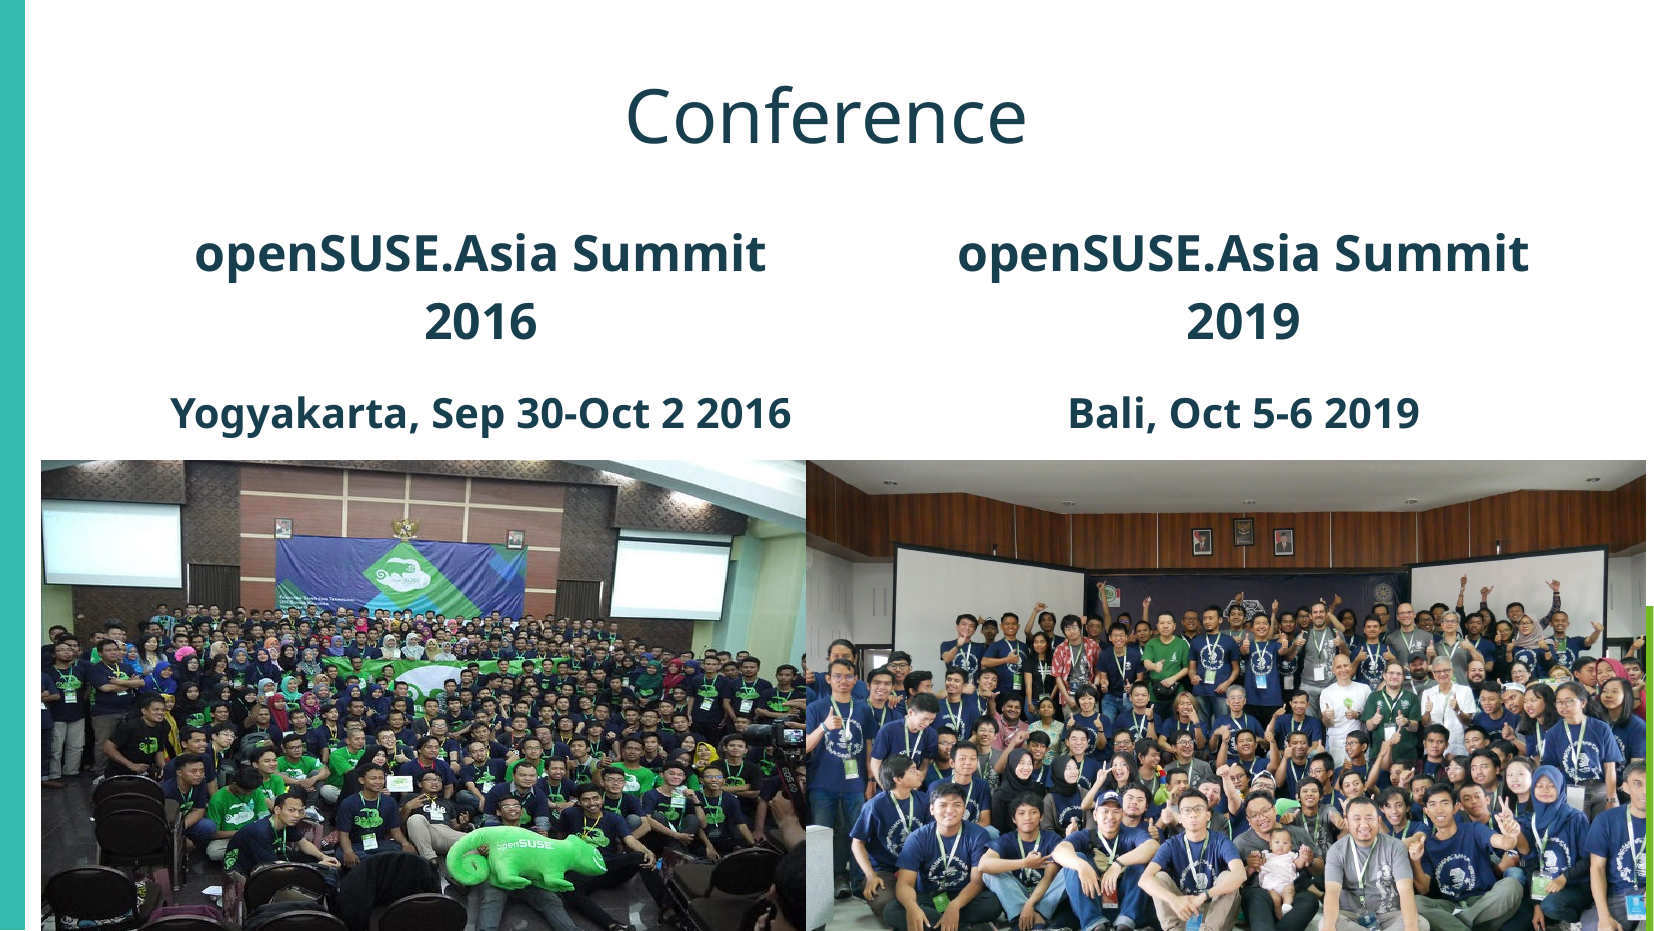

# Conference
openSUSE.Asia Summit 2016
Yogyakarta, Sep 30-Oct 2 2016
446 attendees
openSUSE.Asia Summit 2019
Bali, Oct 5-6 2019
192 attendees